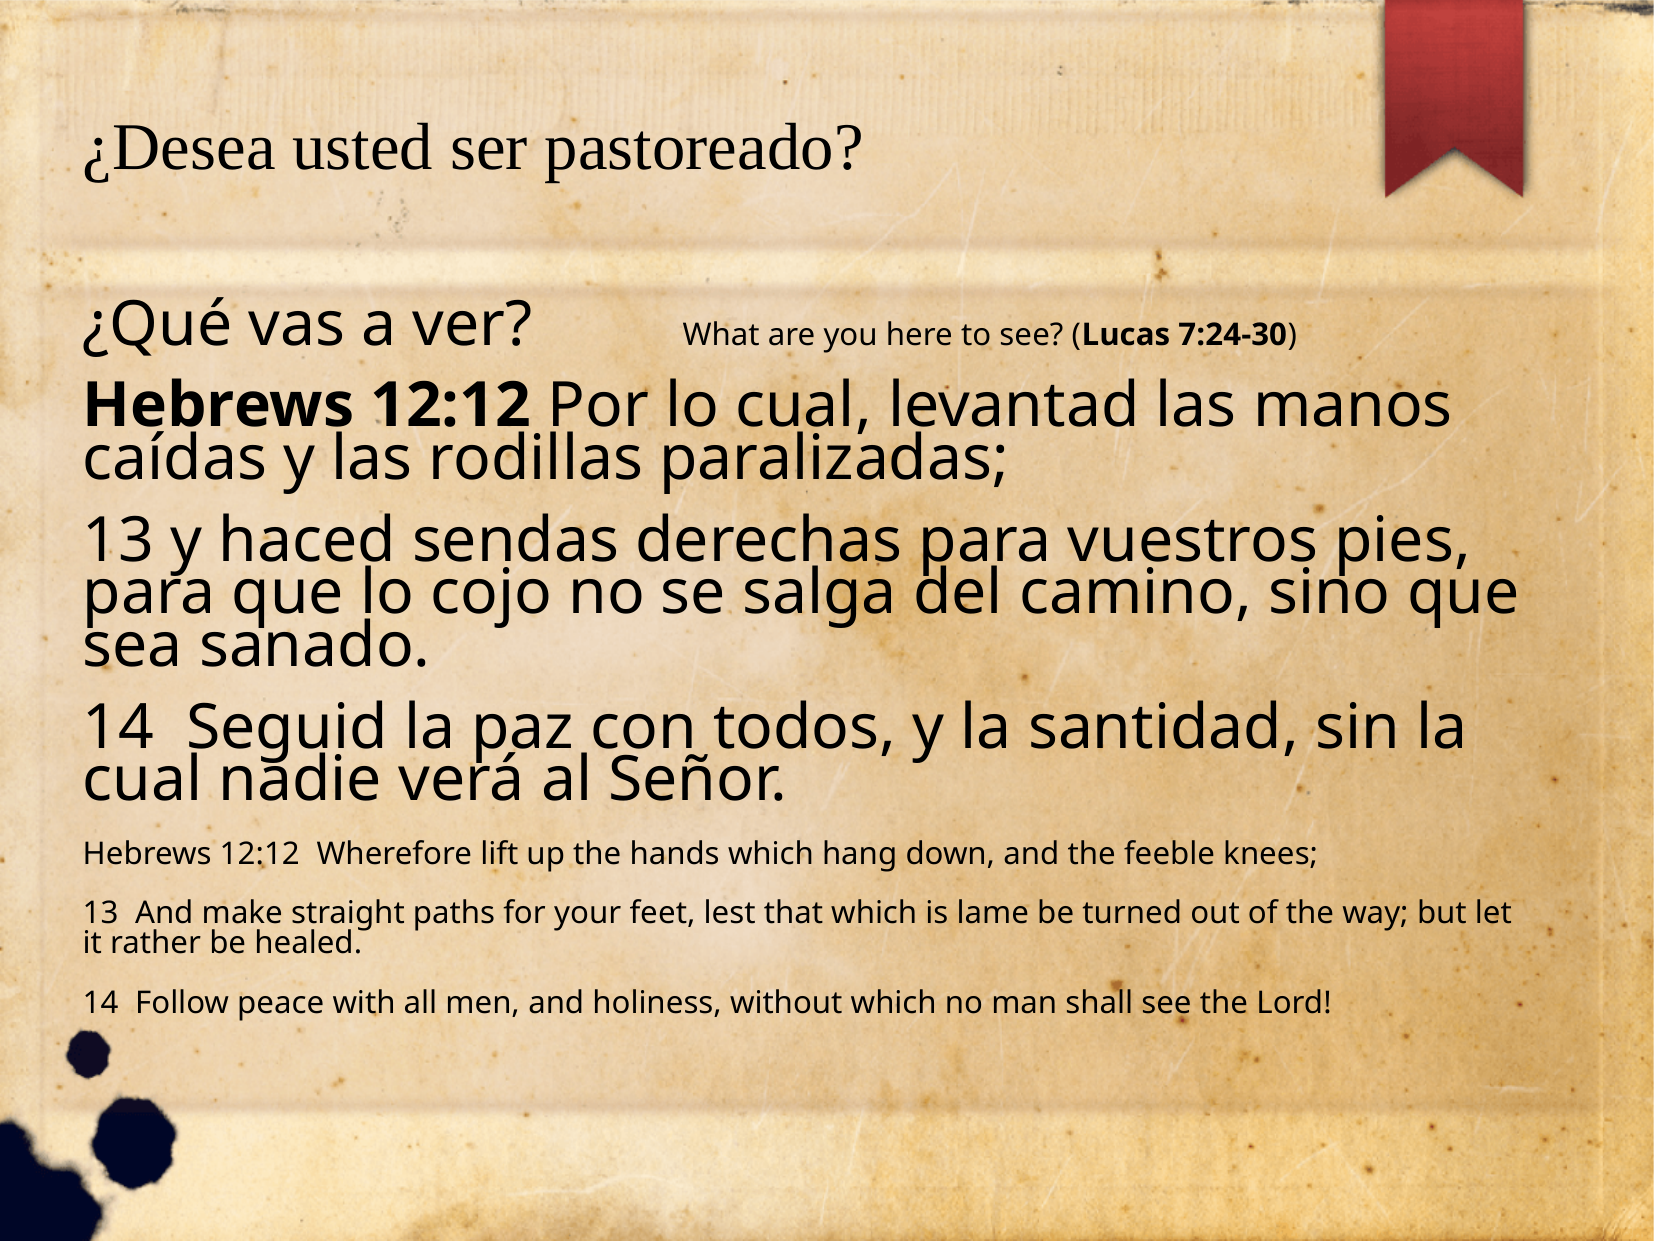

# ¿Desea usted ser pastoreado?
¿Qué vas a ver?		What are you here to see? (Lucas 7:24-30)
Hebrews 12:12 Por lo cual, levantad las manos caídas y las rodillas paralizadas;
13 y haced sendas derechas para vuestros pies, para que lo cojo no se salga del camino, sino que sea sanado.
14  Seguid la paz con todos, y la santidad, sin la cual nadie verá al Señor.
Hebrews 12:12  Wherefore lift up the hands which hang down, and the feeble knees;
13  And make straight paths for your feet, lest that which is lame be turned out of the way; but let it rather be healed.
14  Follow peace with all men, and holiness, without which no man shall see the Lord!